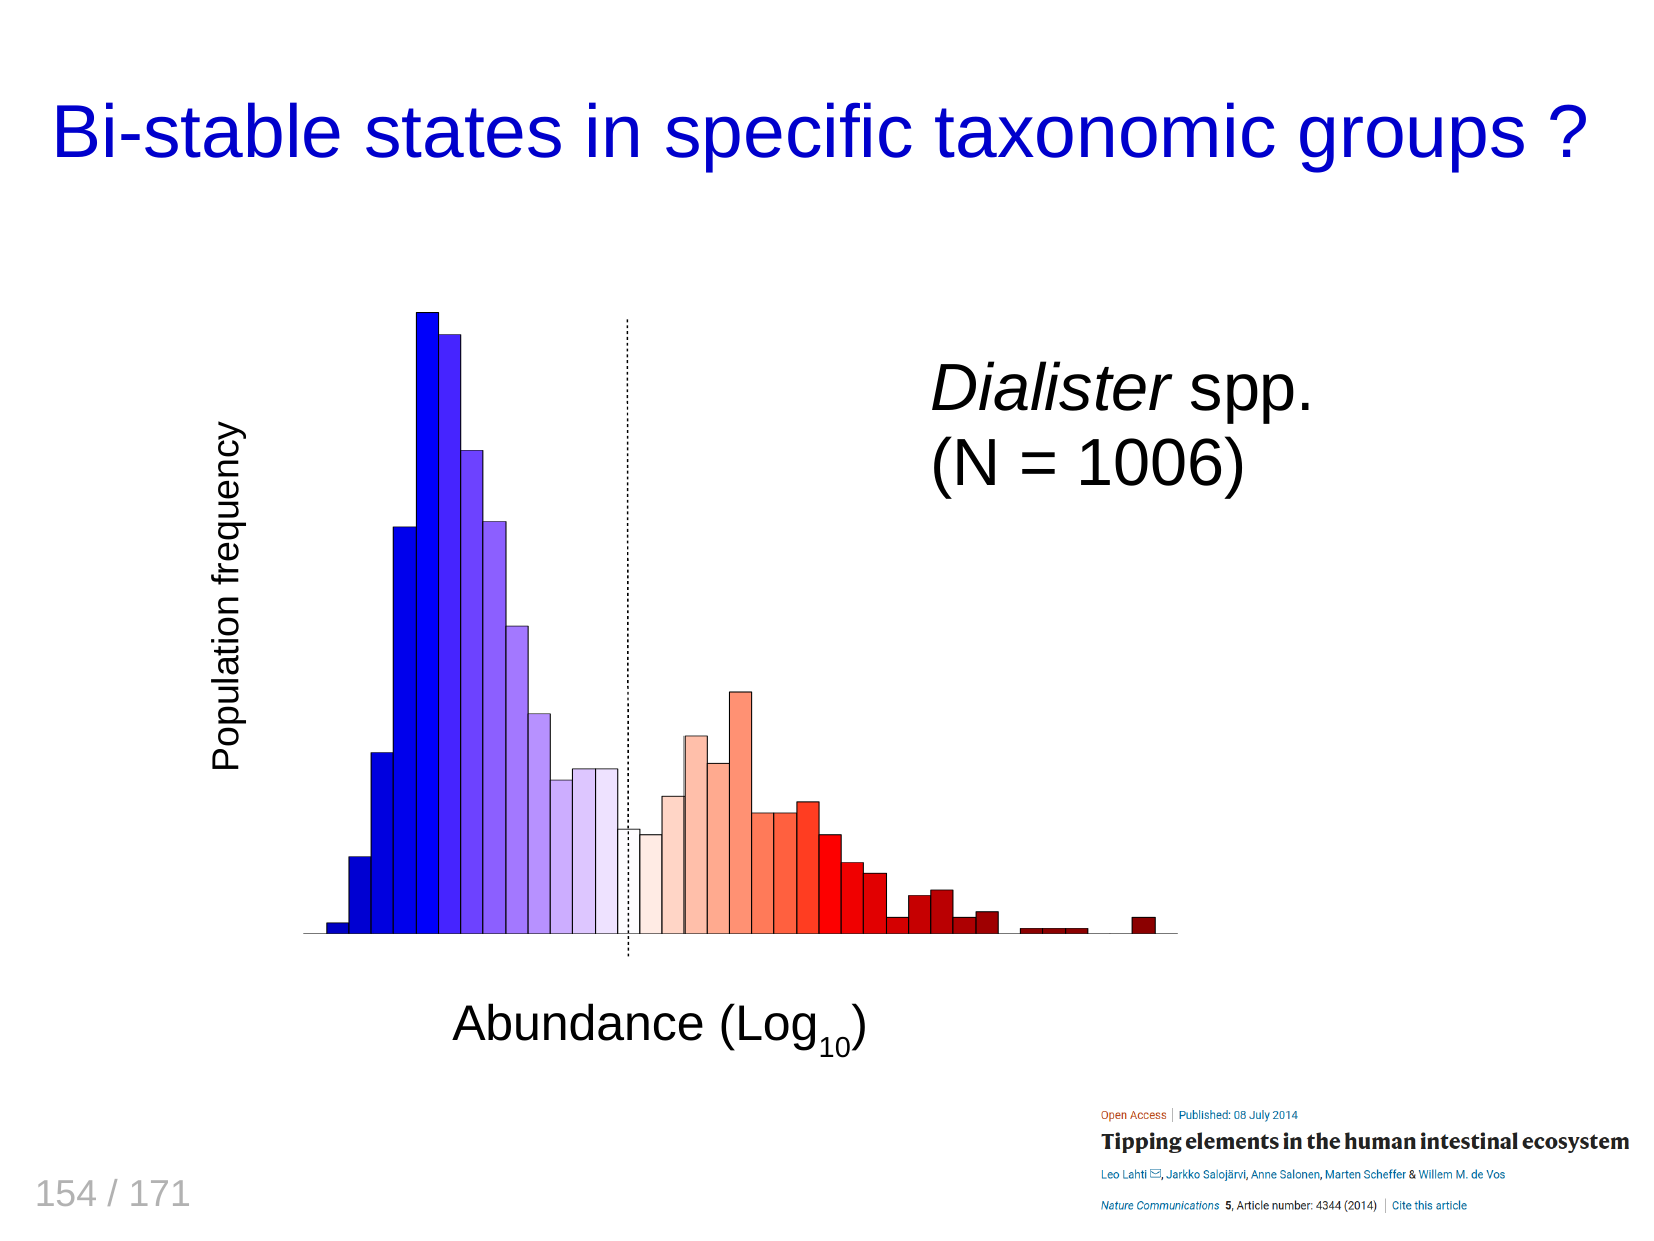

Bi-stable states in specific taxonomic groups ?
Dialister spp.
(N = 1006)
Population frequency
Abundance (Log10)